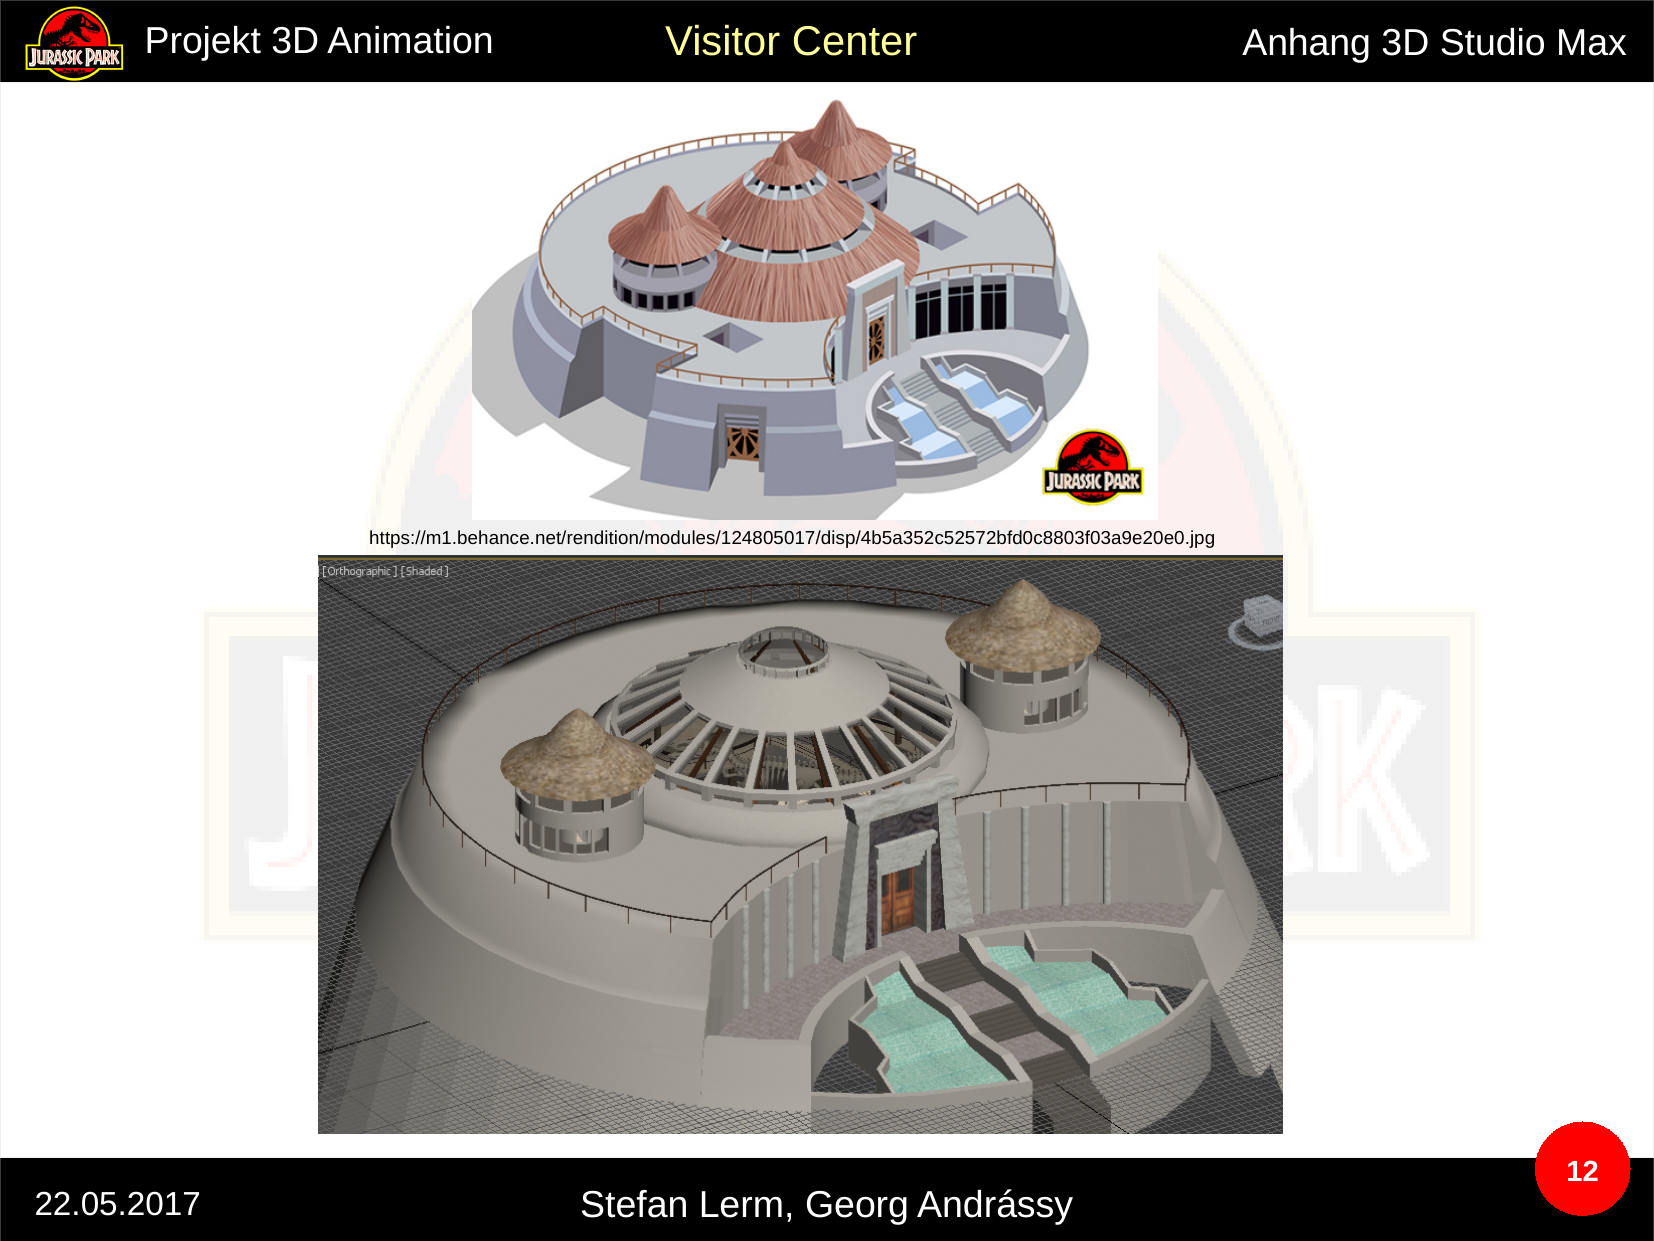

Visitor Center
Anhang 3D Studio Max
https://m1.behance.net/rendition/modules/124805017/disp/4b5a352c52572bfd0c8803f03a9e20e0.jpg